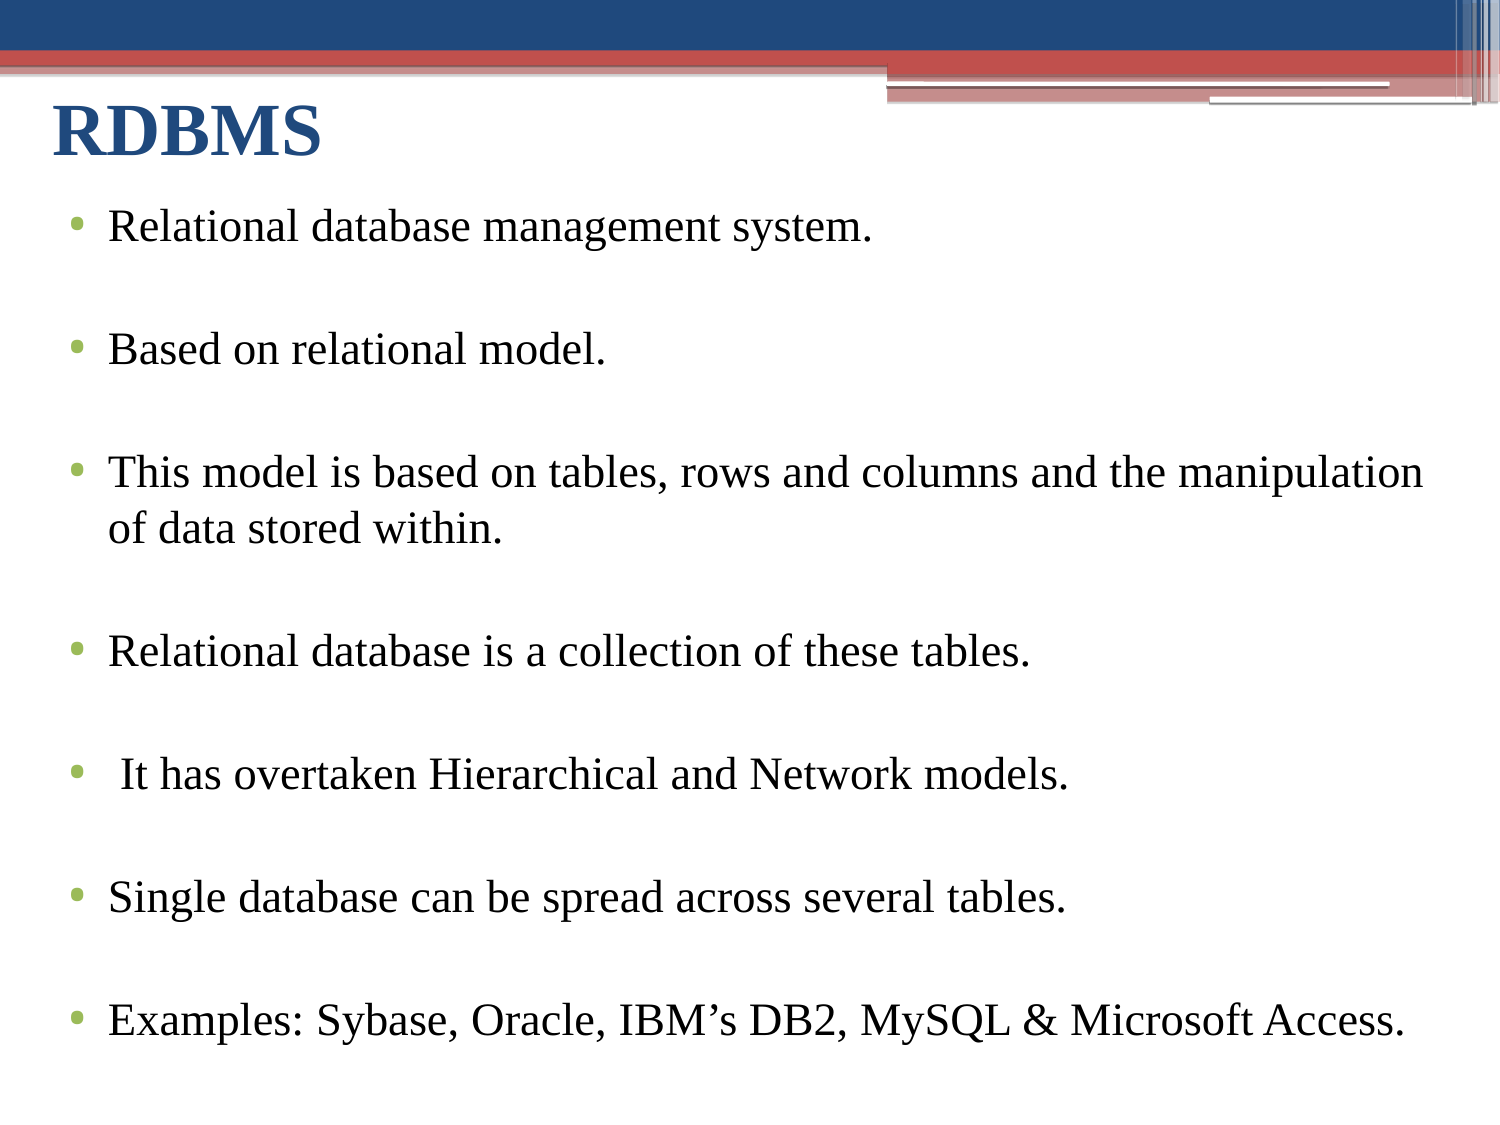

# RDBMS
Relational database management system.
Based on relational model.
This model is based on tables, rows and columns and the manipulation of data stored within.
Relational database is a collection of these tables.
 It has overtaken Hierarchical and Network models.
Single database can be spread across several tables.
Examples: Sybase, Oracle, IBM’s DB2, MySQL & Microsoft Access.